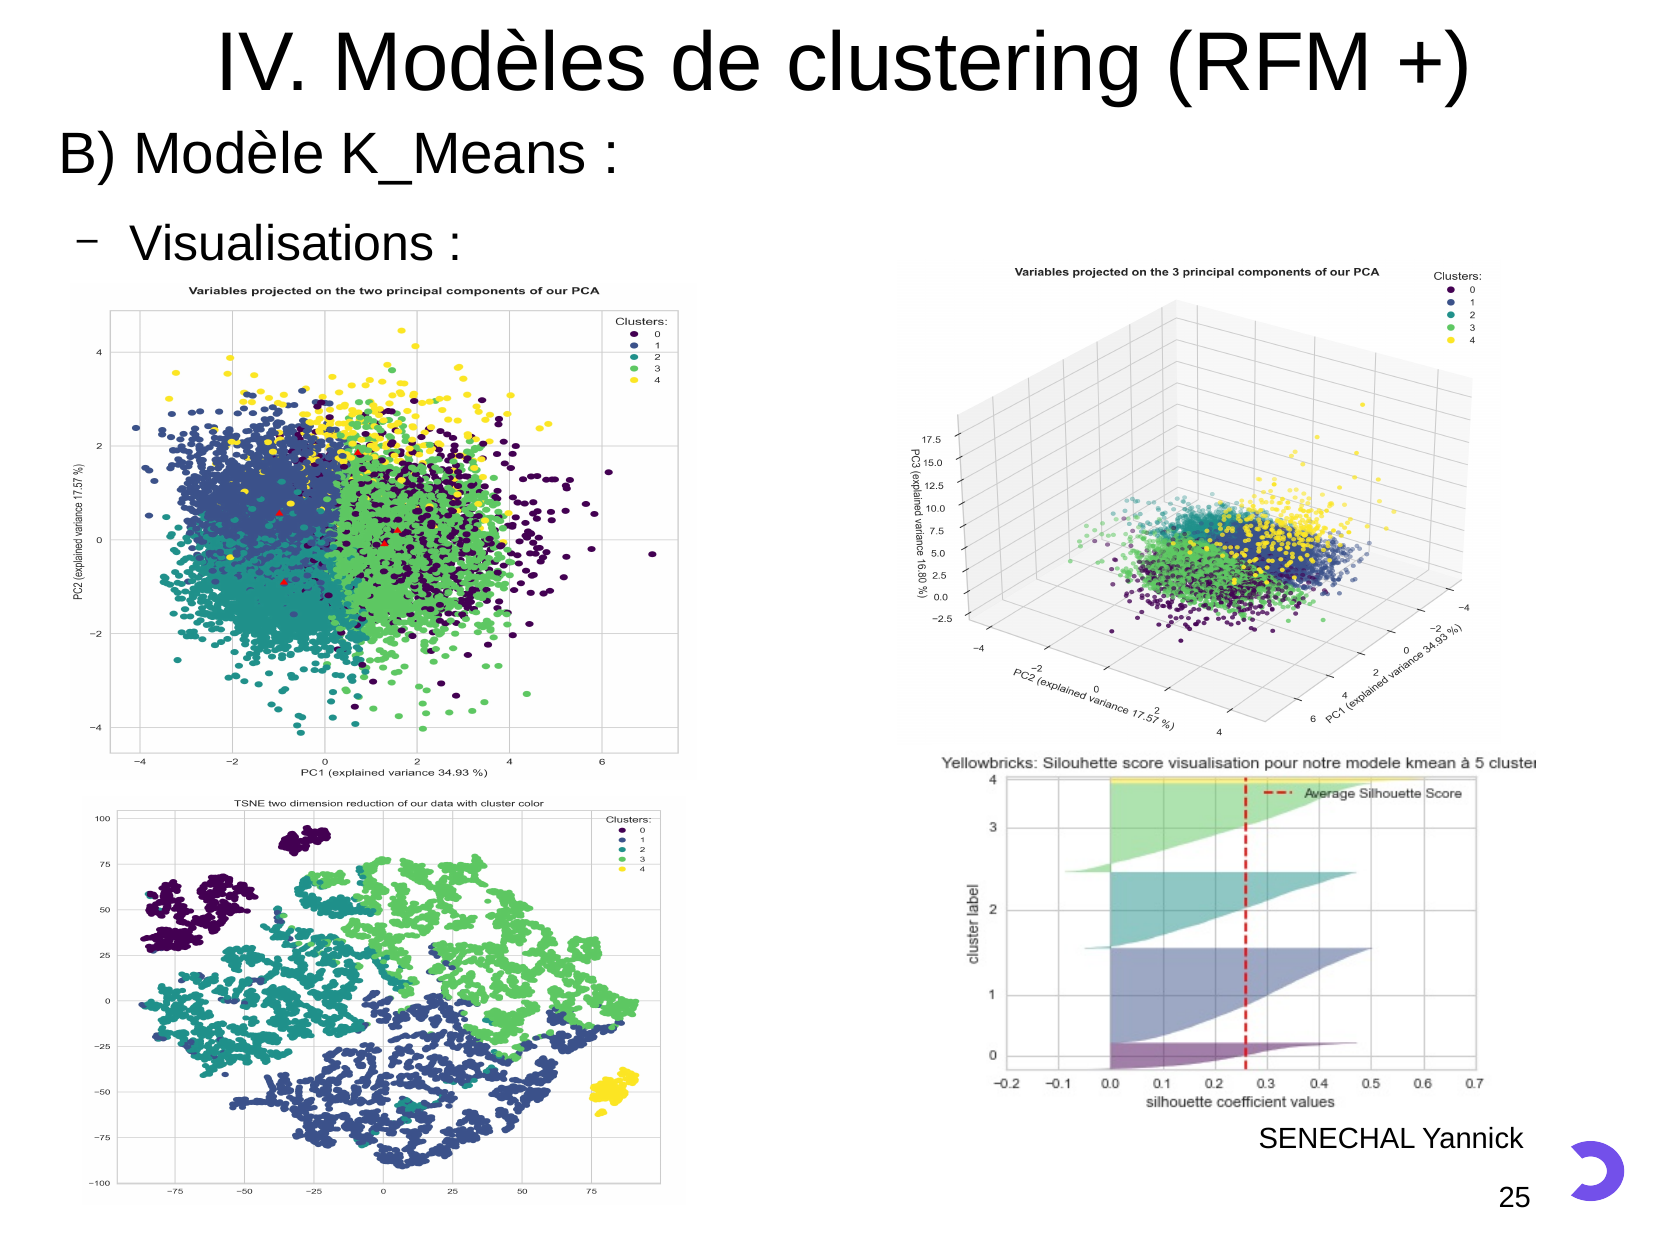

# IV. Modèles de clustering (RFM +)
B) Modèle K_Means :
Visualisations :
SENECHAL Yannick
25